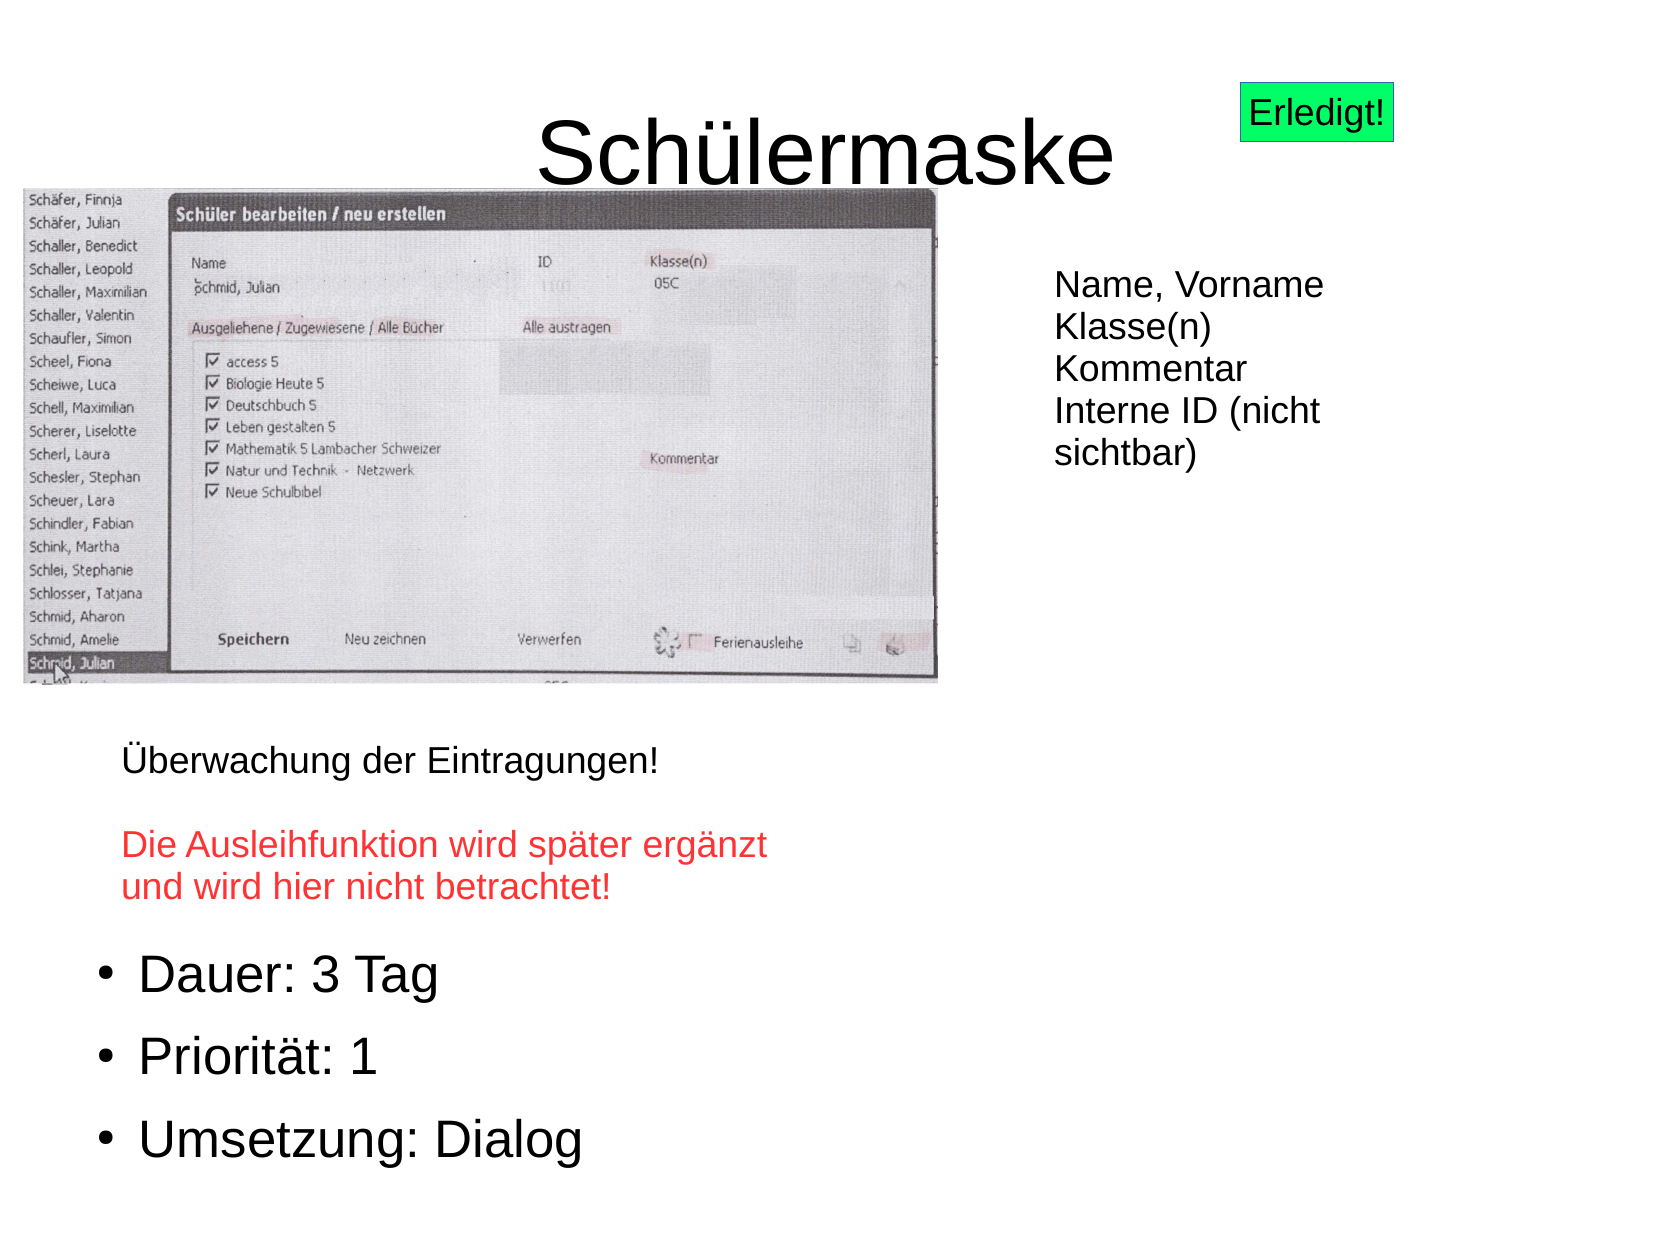

# Schülermaske
Erledigt!
Name, Vorname
Klasse(n)
Kommentar
Interne ID (nicht sichtbar)
Überwachung der Eintragungen!
Die Ausleihfunktion wird später ergänzt und wird hier nicht betrachtet!
Dauer: 3 Tag
Priorität: 1
Umsetzung: Dialog